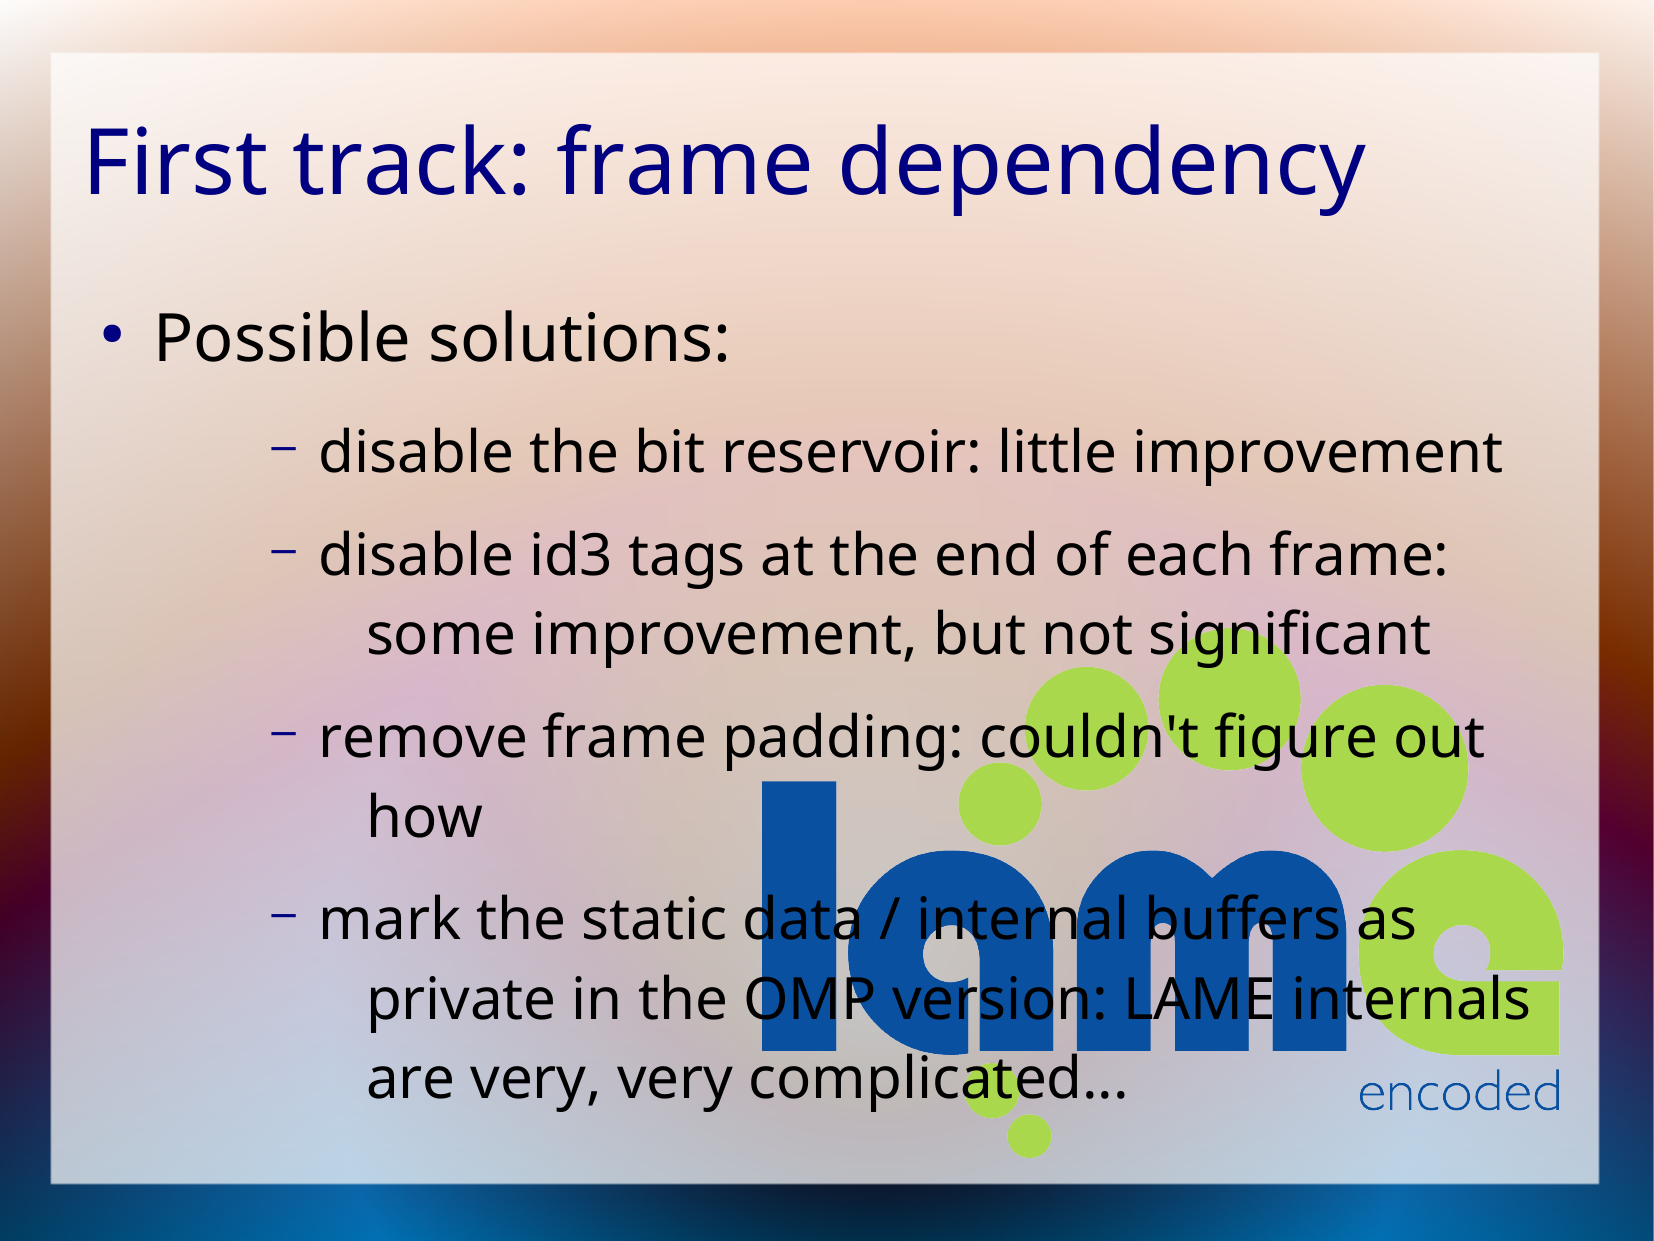

# First track: frame dependency
Possible solutions:
disable the bit reservoir: little improvement
disable id3 tags at the end of each frame: some improvement, but not significant
remove frame padding: couldn't figure out how
mark the static data / internal buffers as private in the OMP version: LAME internals are very, very complicated...